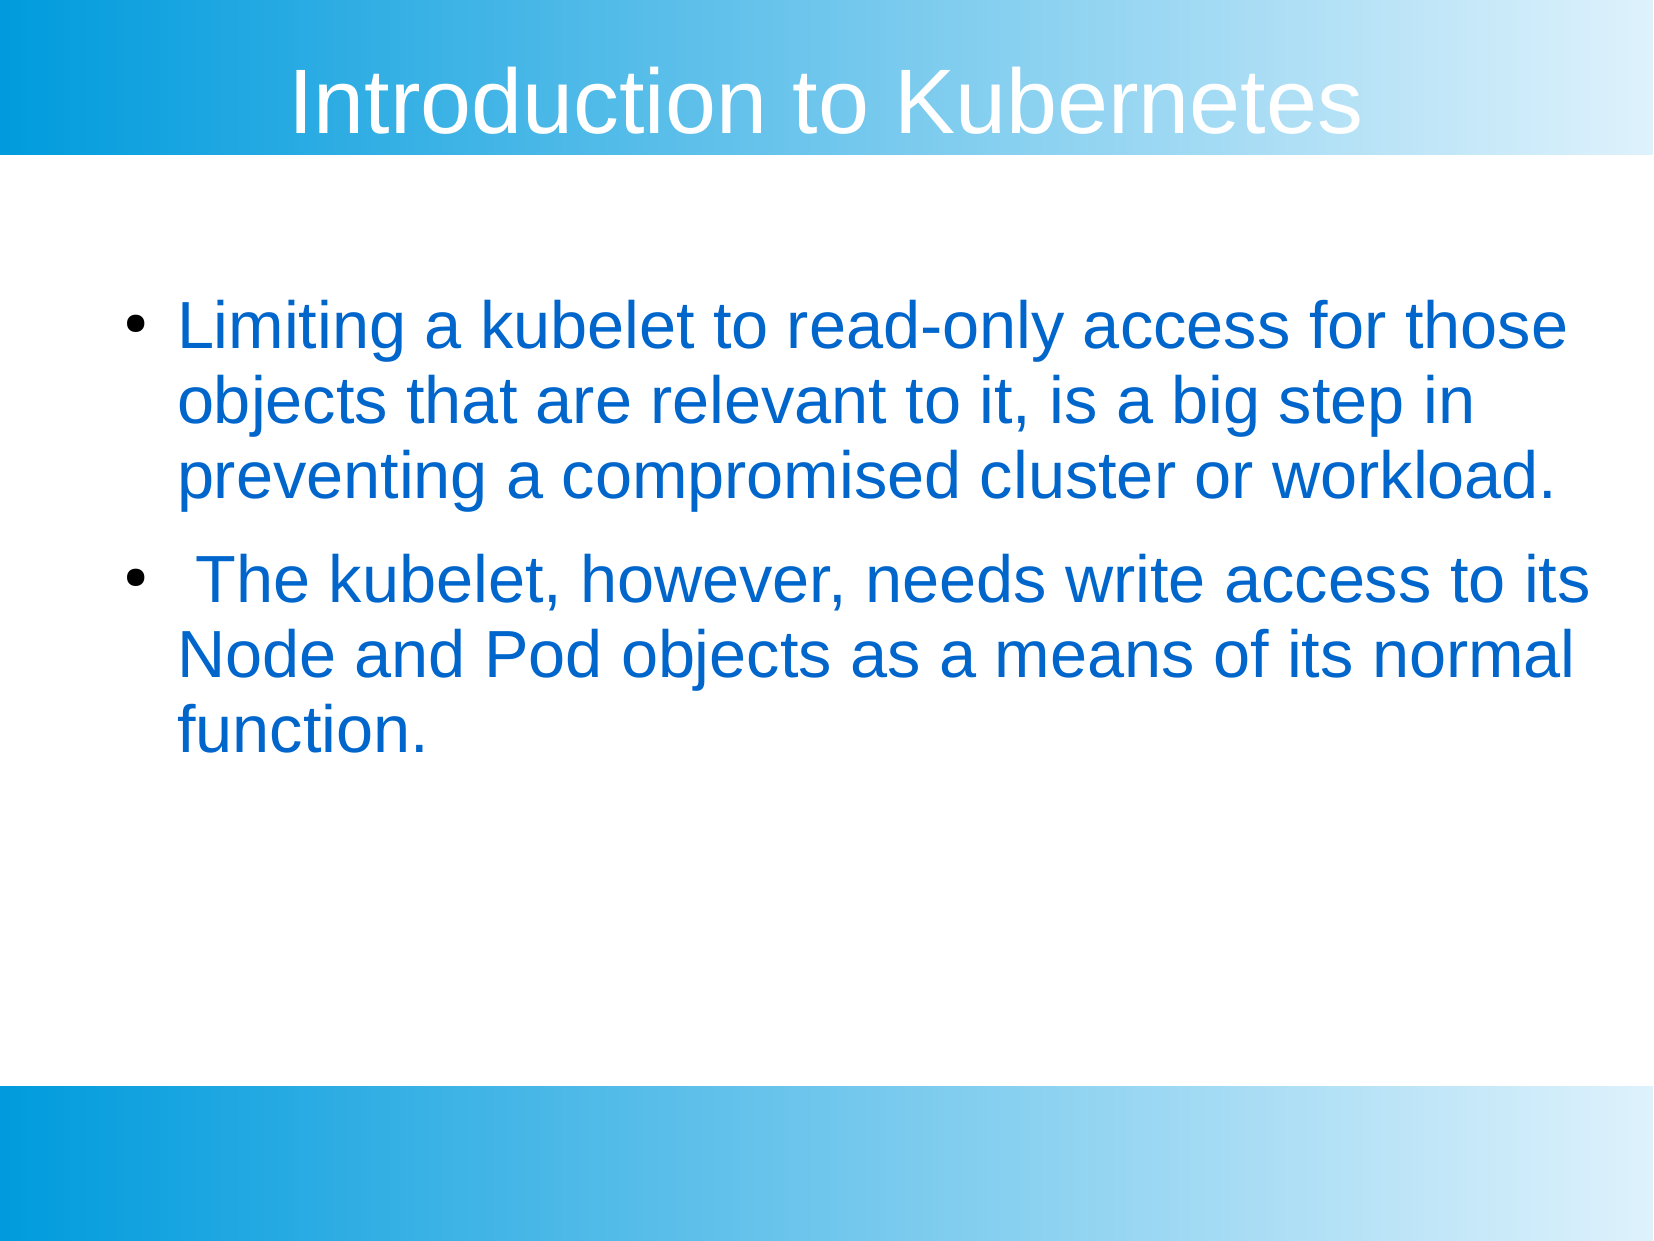

# Introduction to Kubernetes
Limiting a kubelet to read-only access for those objects that are relevant to it, is a big step in preventing a compromised cluster or workload.
 The kubelet, however, needs write access to its Node and Pod objects as a means of its normal function.